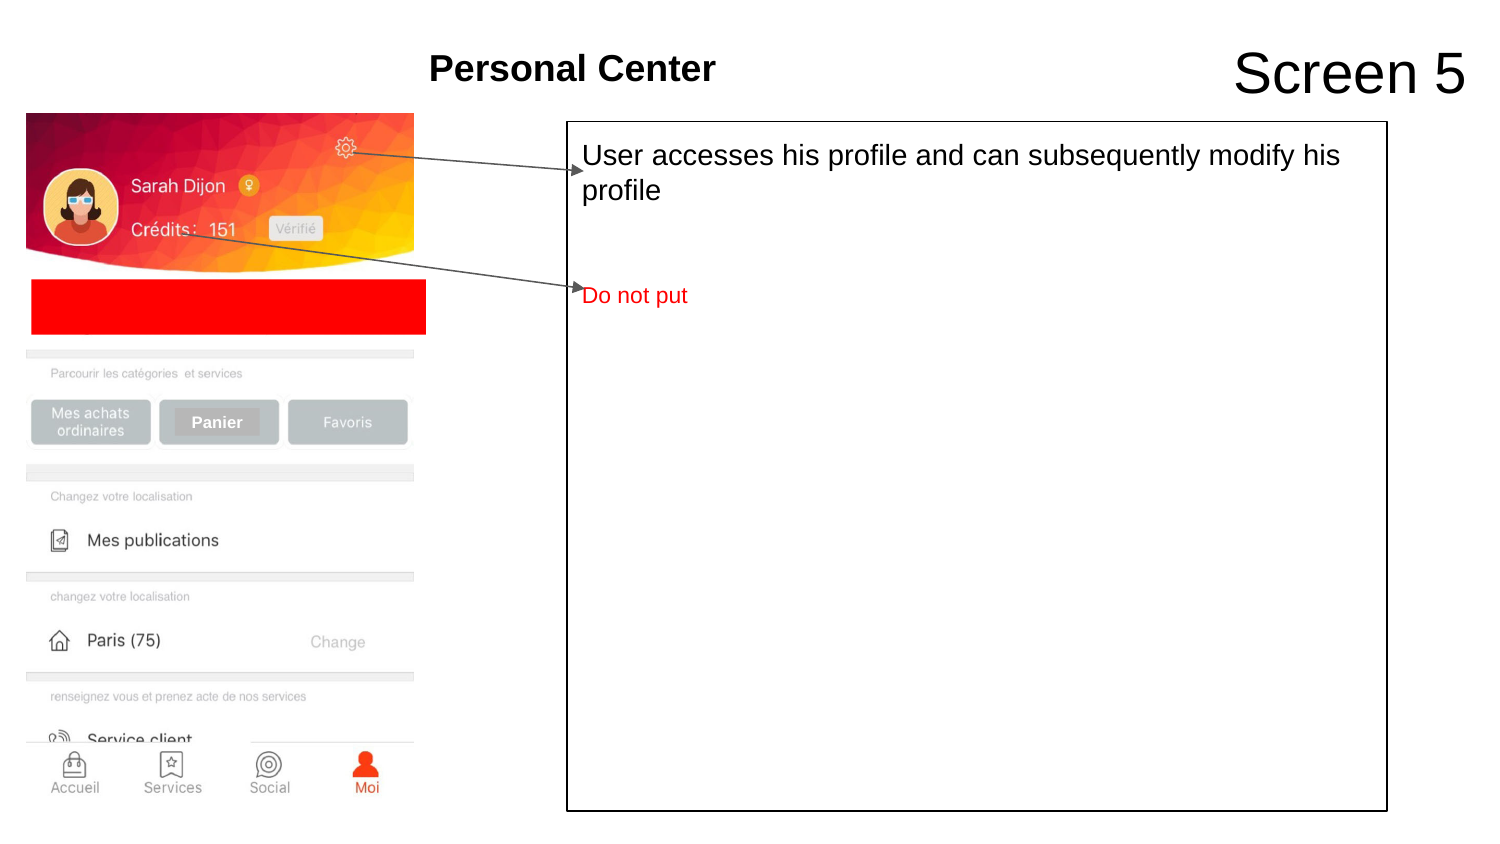

# Screen 5
Personal Center
User accesses his profile and can subsequently modify his profile
Do not put
Panier